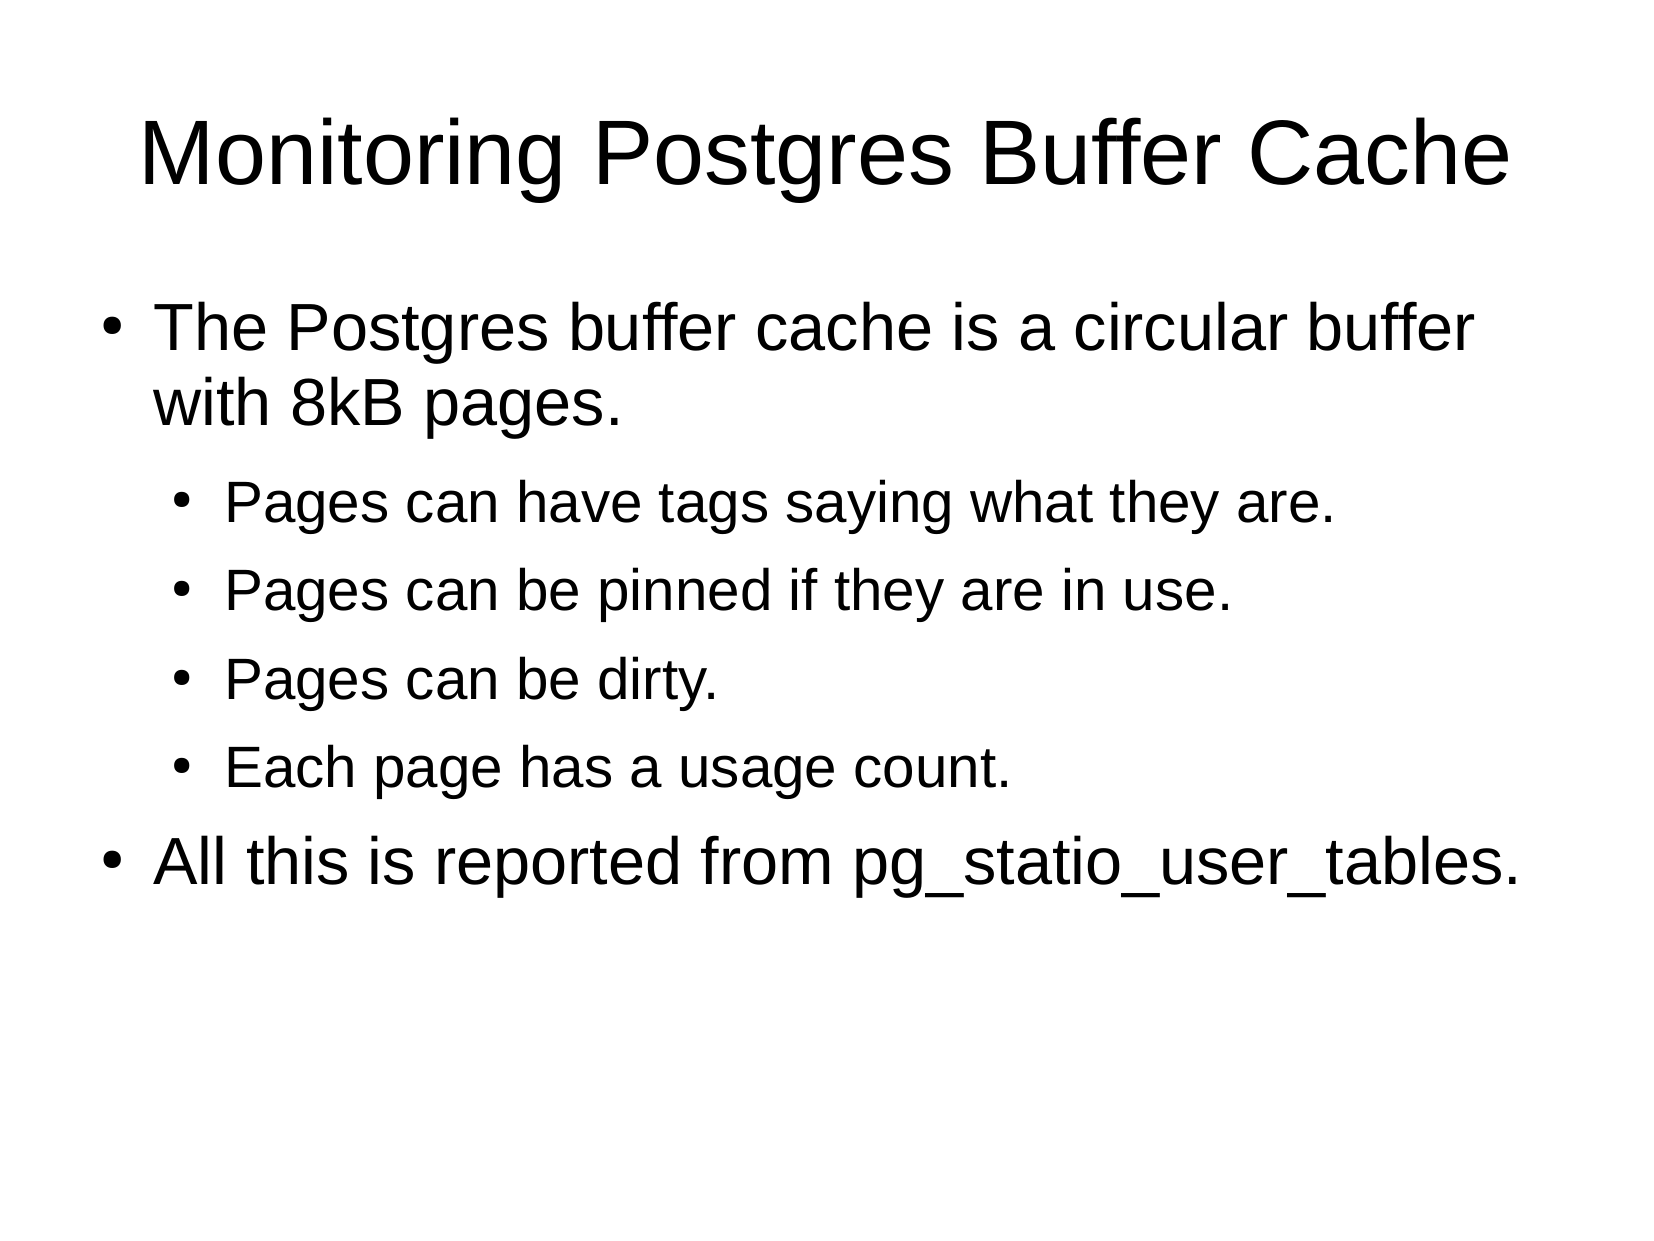

# Monitoring Postgres Buffer Cache
The Postgres buffer cache is a circular buffer with 8kB pages.
Pages can have tags saying what they are.
Pages can be pinned if they are in use.
Pages can be dirty.
Each page has a usage count.
All this is reported from pg_statio_user_tables.